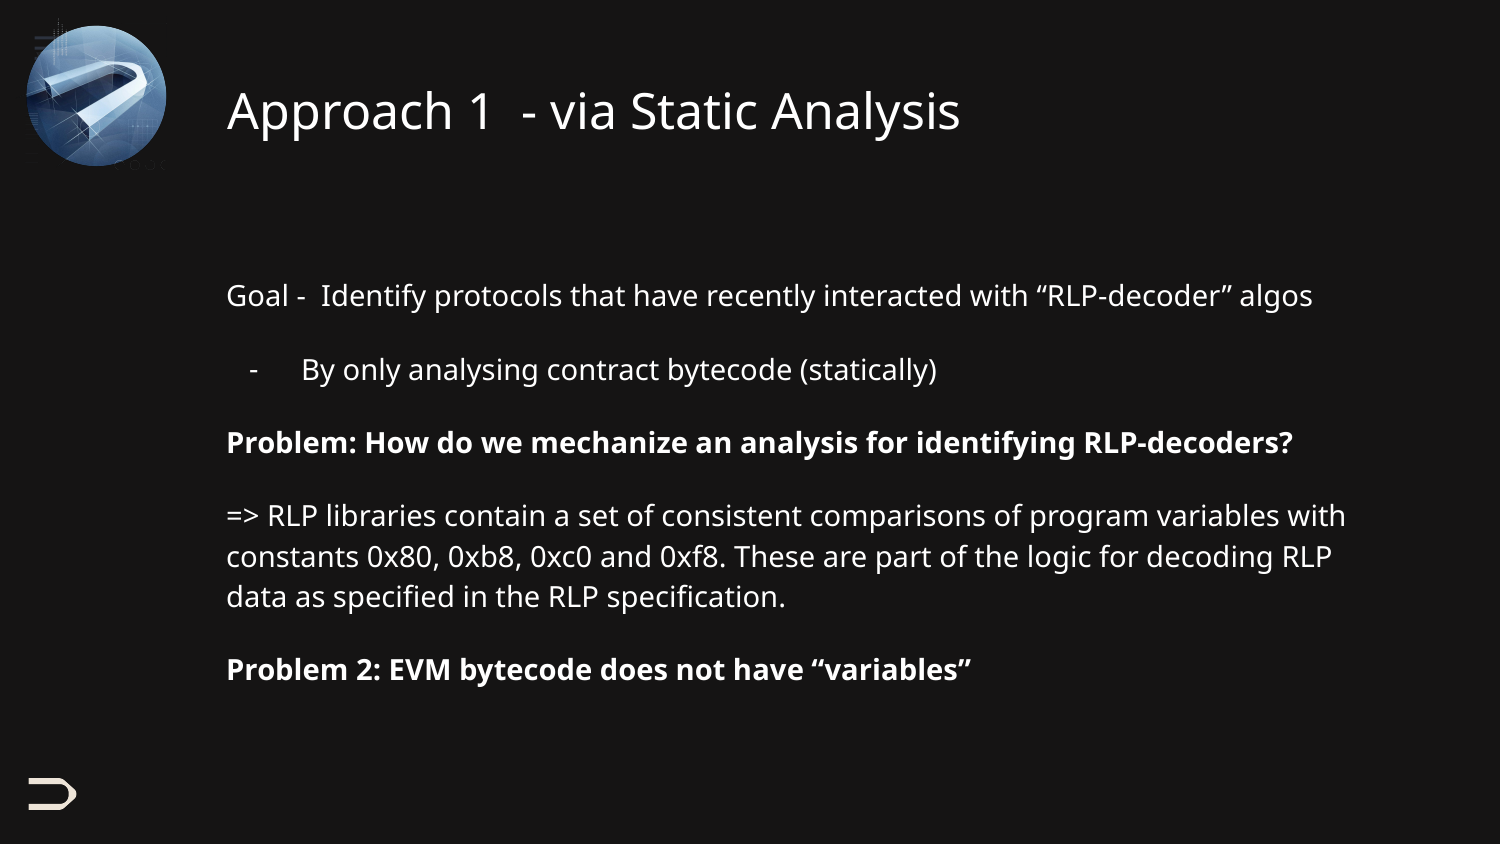

# Approach 1 - via Static Analysis
Goal - Identify protocols that have recently interacted with “RLP-decoder” algos
By only analysing contract bytecode (statically)
Problem: How do we mechanize an analysis for identifying RLP-decoders?
=> RLP libraries contain a set of consistent comparisons of program variables with constants 0x80, 0xb8, 0xc0 and 0xf8. These are part of the logic for decoding RLP data as specified in the RLP specification.
Problem 2: EVM bytecode does not have “variables”